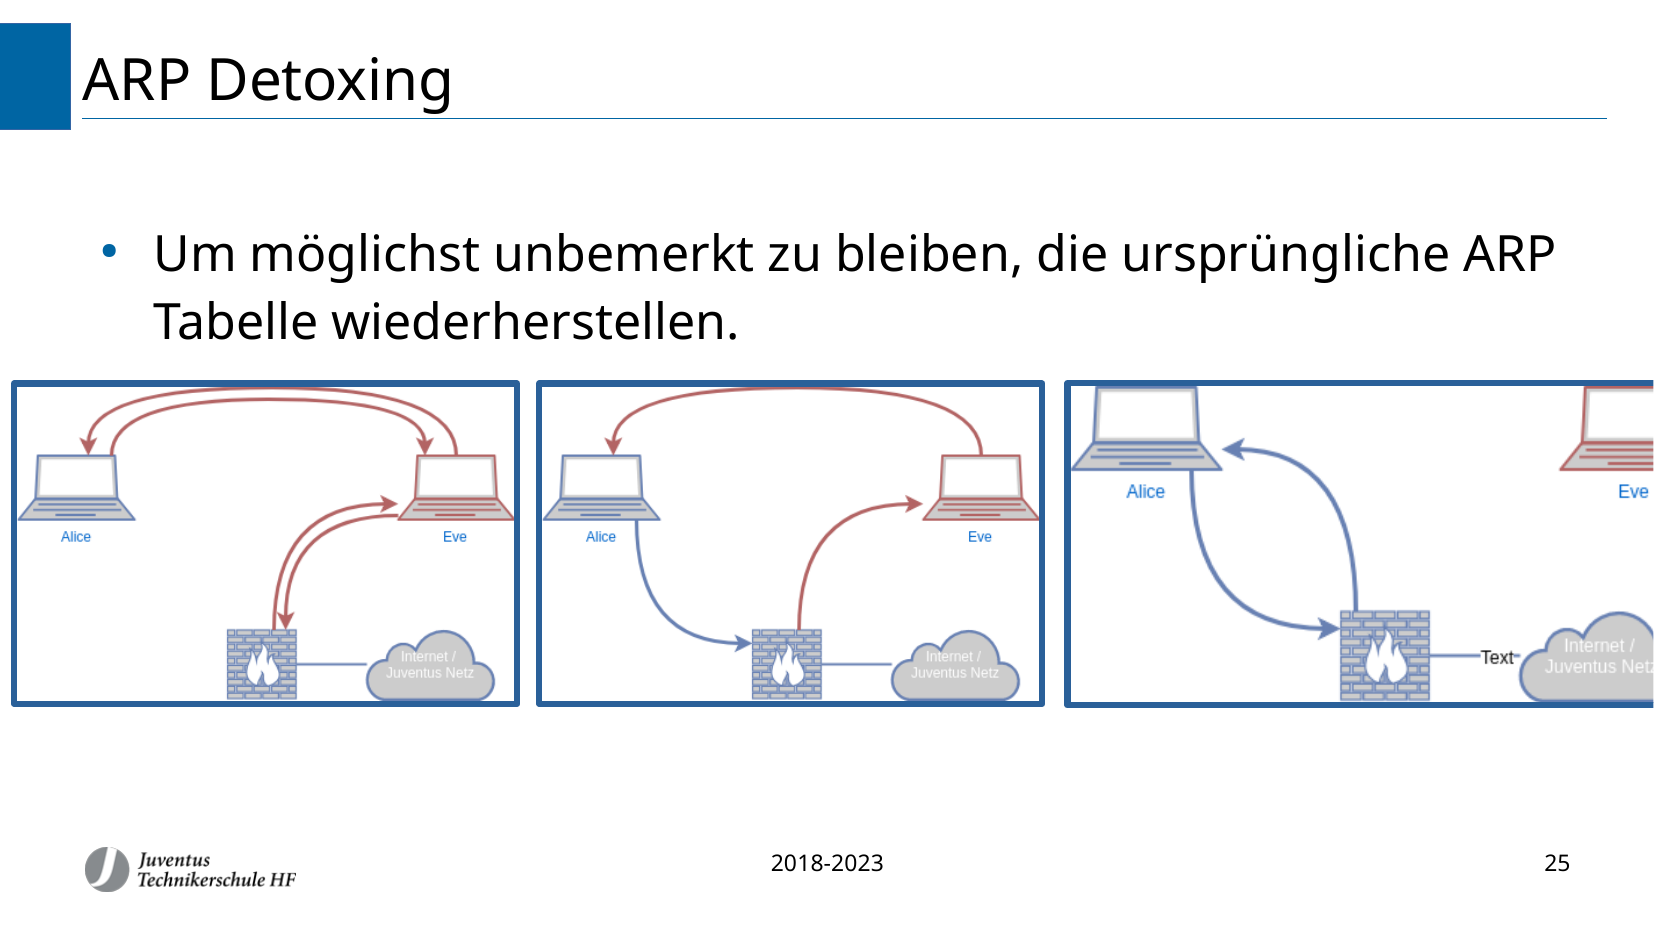

# ARP Detoxing
Um möglichst unbemerkt zu bleiben, die ursprüngliche ARP Tabelle wiederherstellen.
2018-2023
25